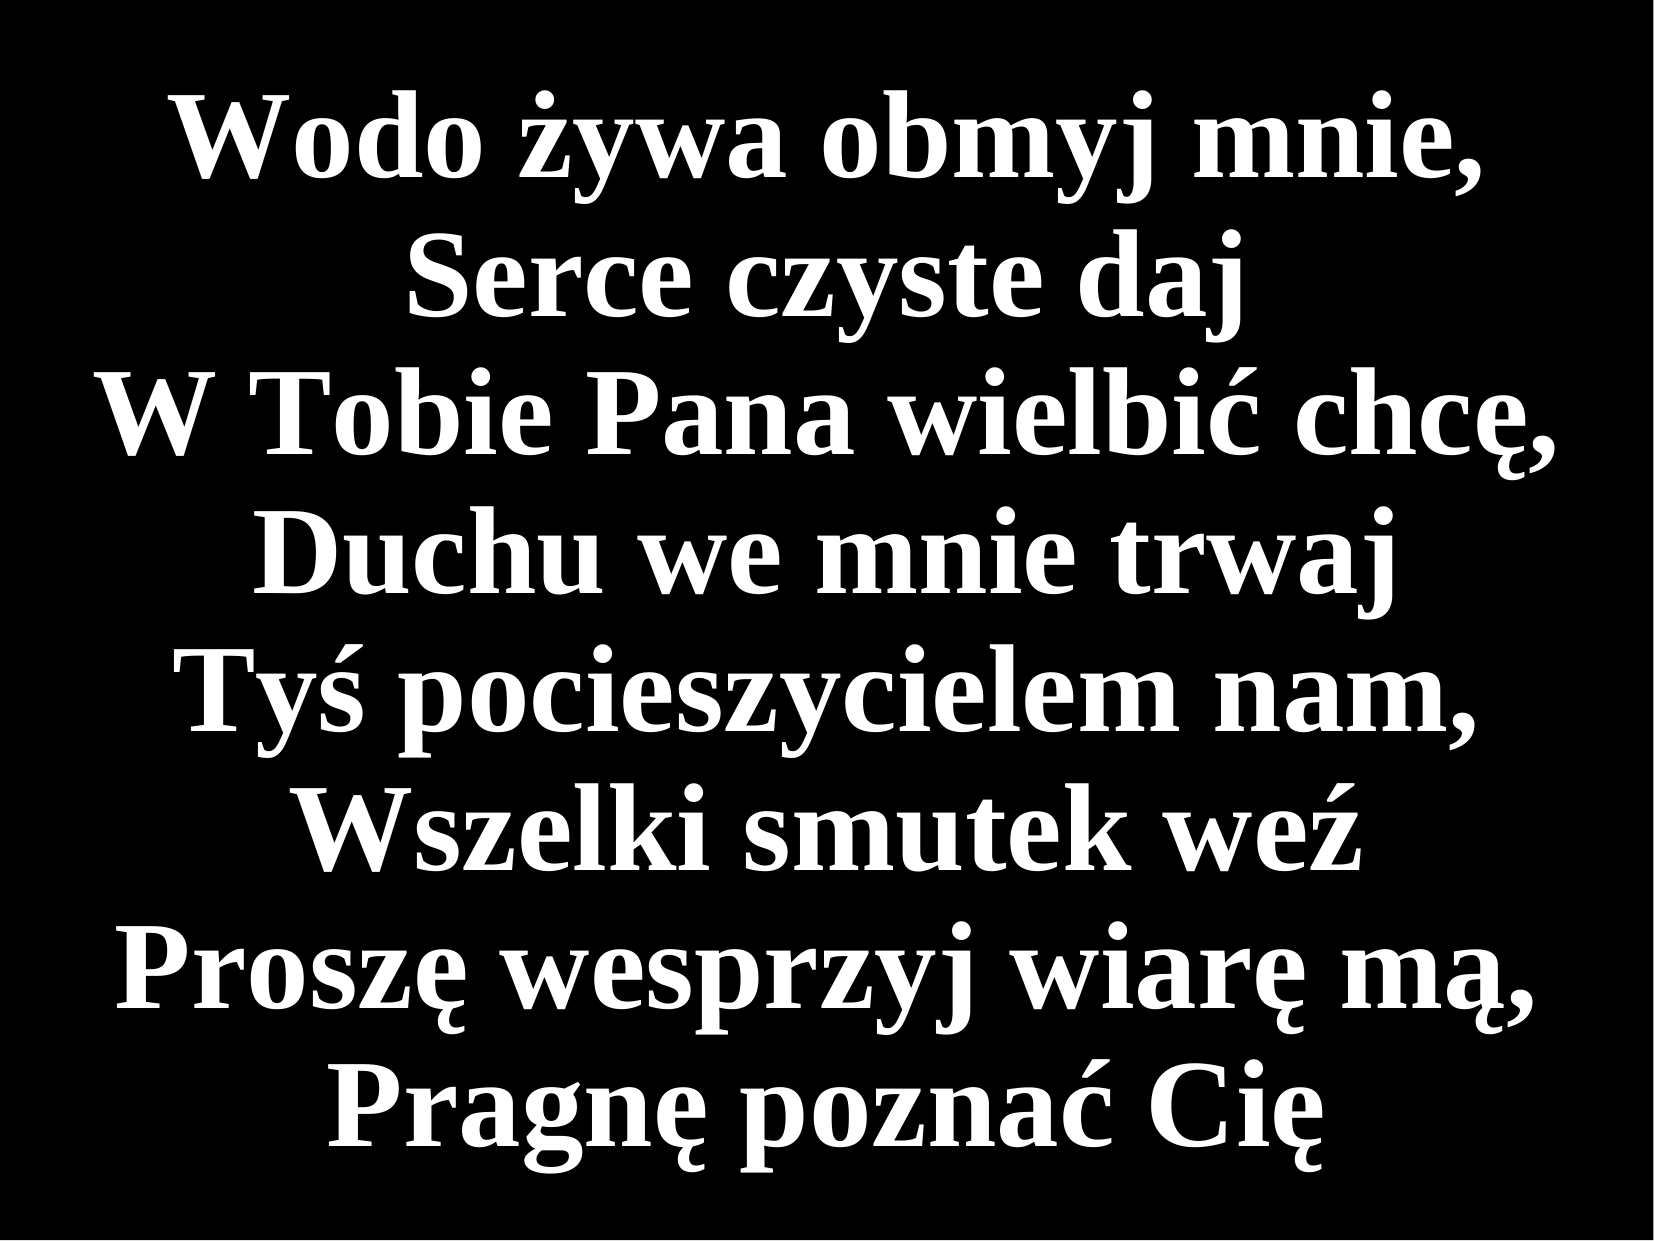

# Wodo żywa obmyj mnie, Serce czyste daj W Tobie Pana wielbić chcę, Duchu we mnie trwaj Tyś pocieszycielem nam, Wszelki smutek weź Proszę wesprzyj wiarę mą, Pragnę poznać Cię